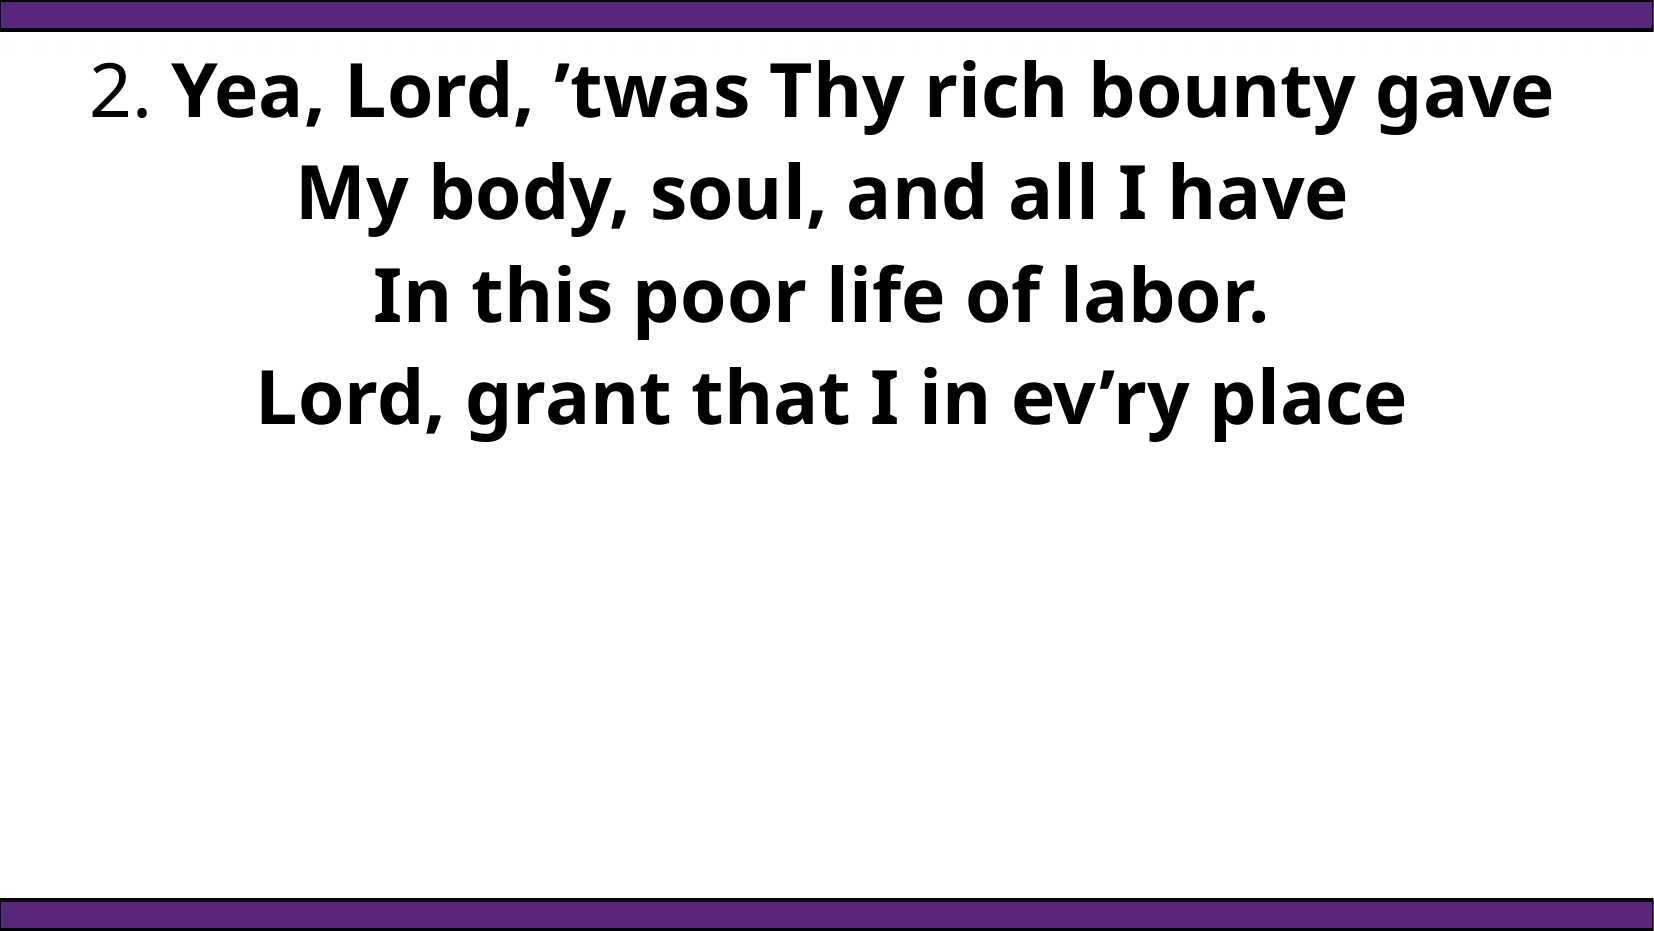

2. Yea, Lord, ’twas Thy rich bounty gave
My body, soul, and all I have
In this poor life of labor.
Lord, grant that I in ev’ry place